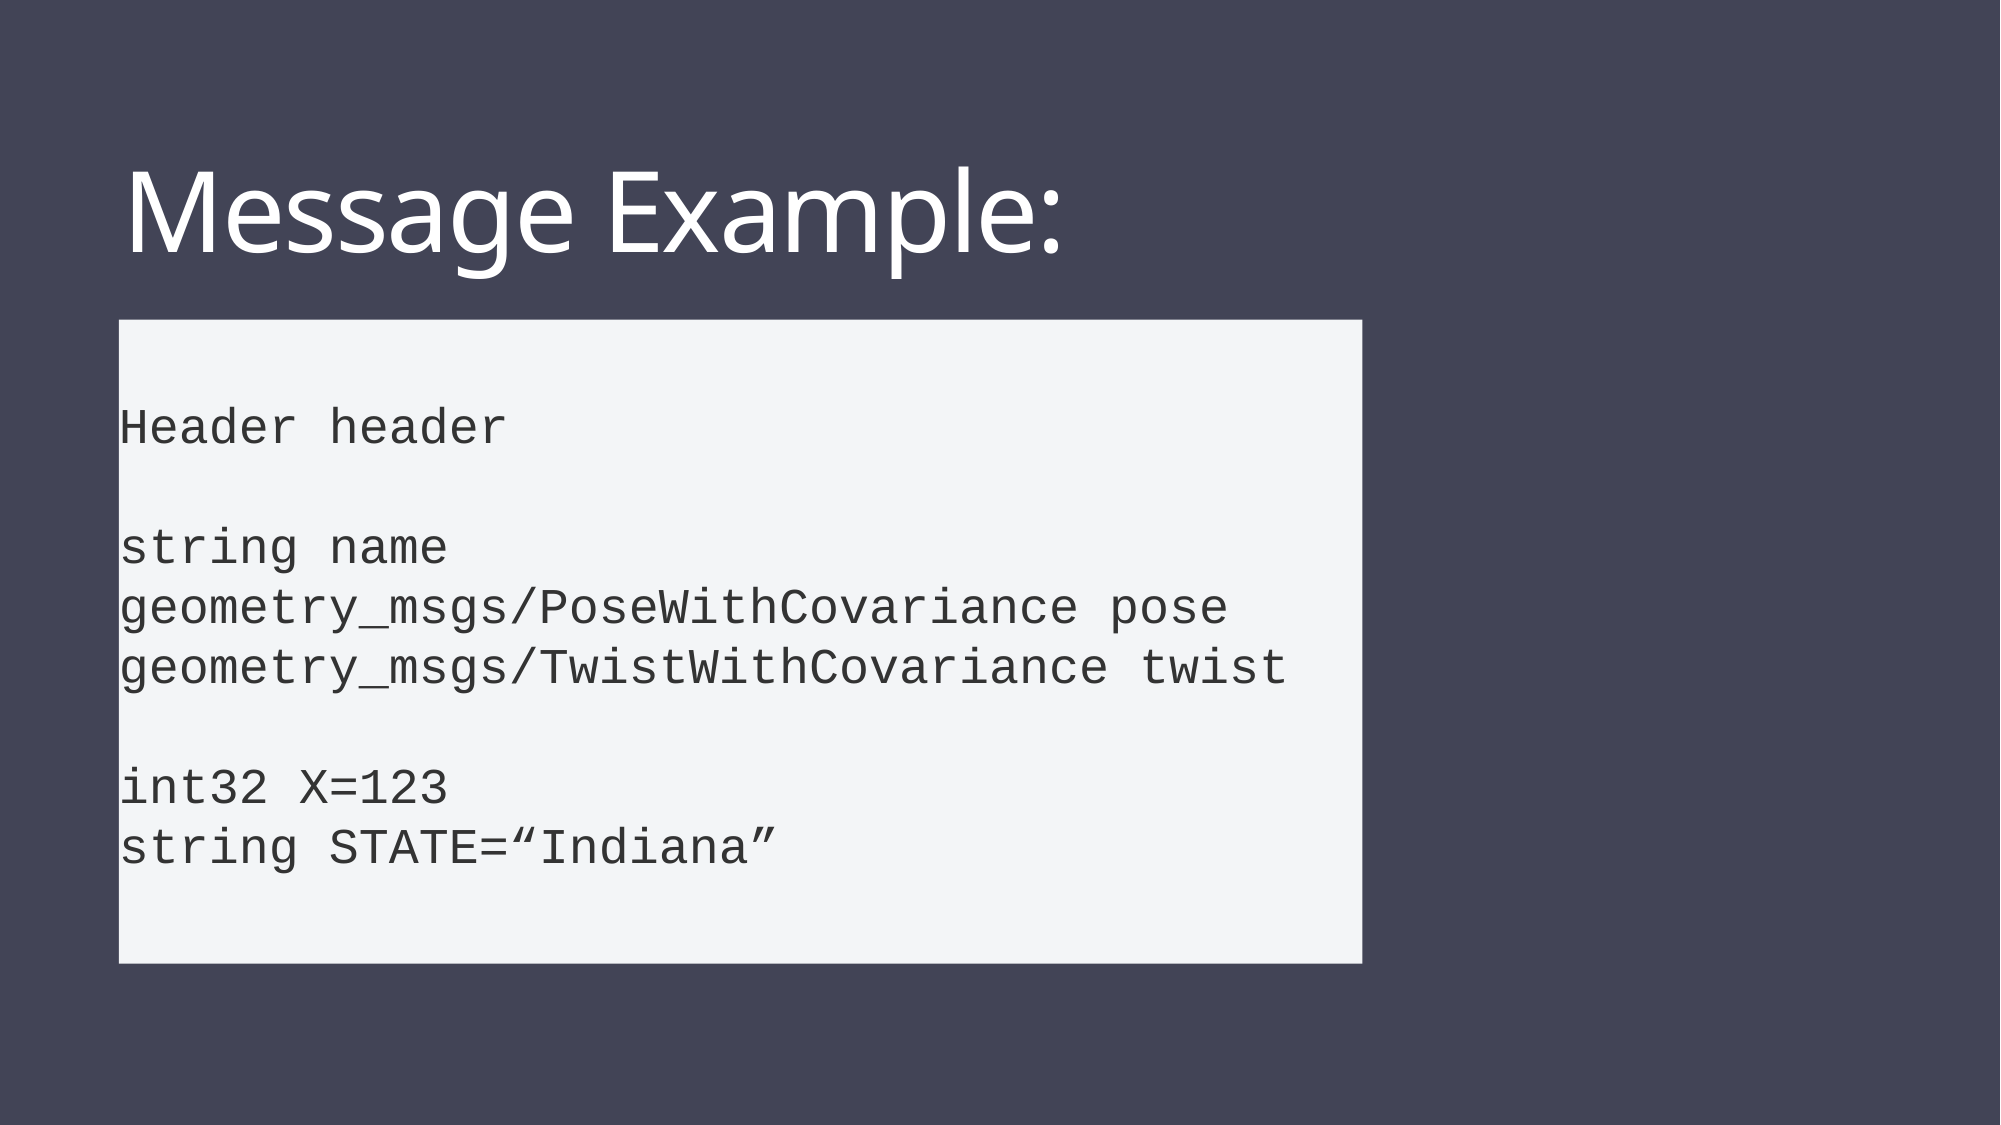

# Message Example:
Header header
string name
geometry_msgs/PoseWithCovariance pose
geometry_msgs/TwistWithCovariance twist
int32 X=123
string STATE=“Indiana”